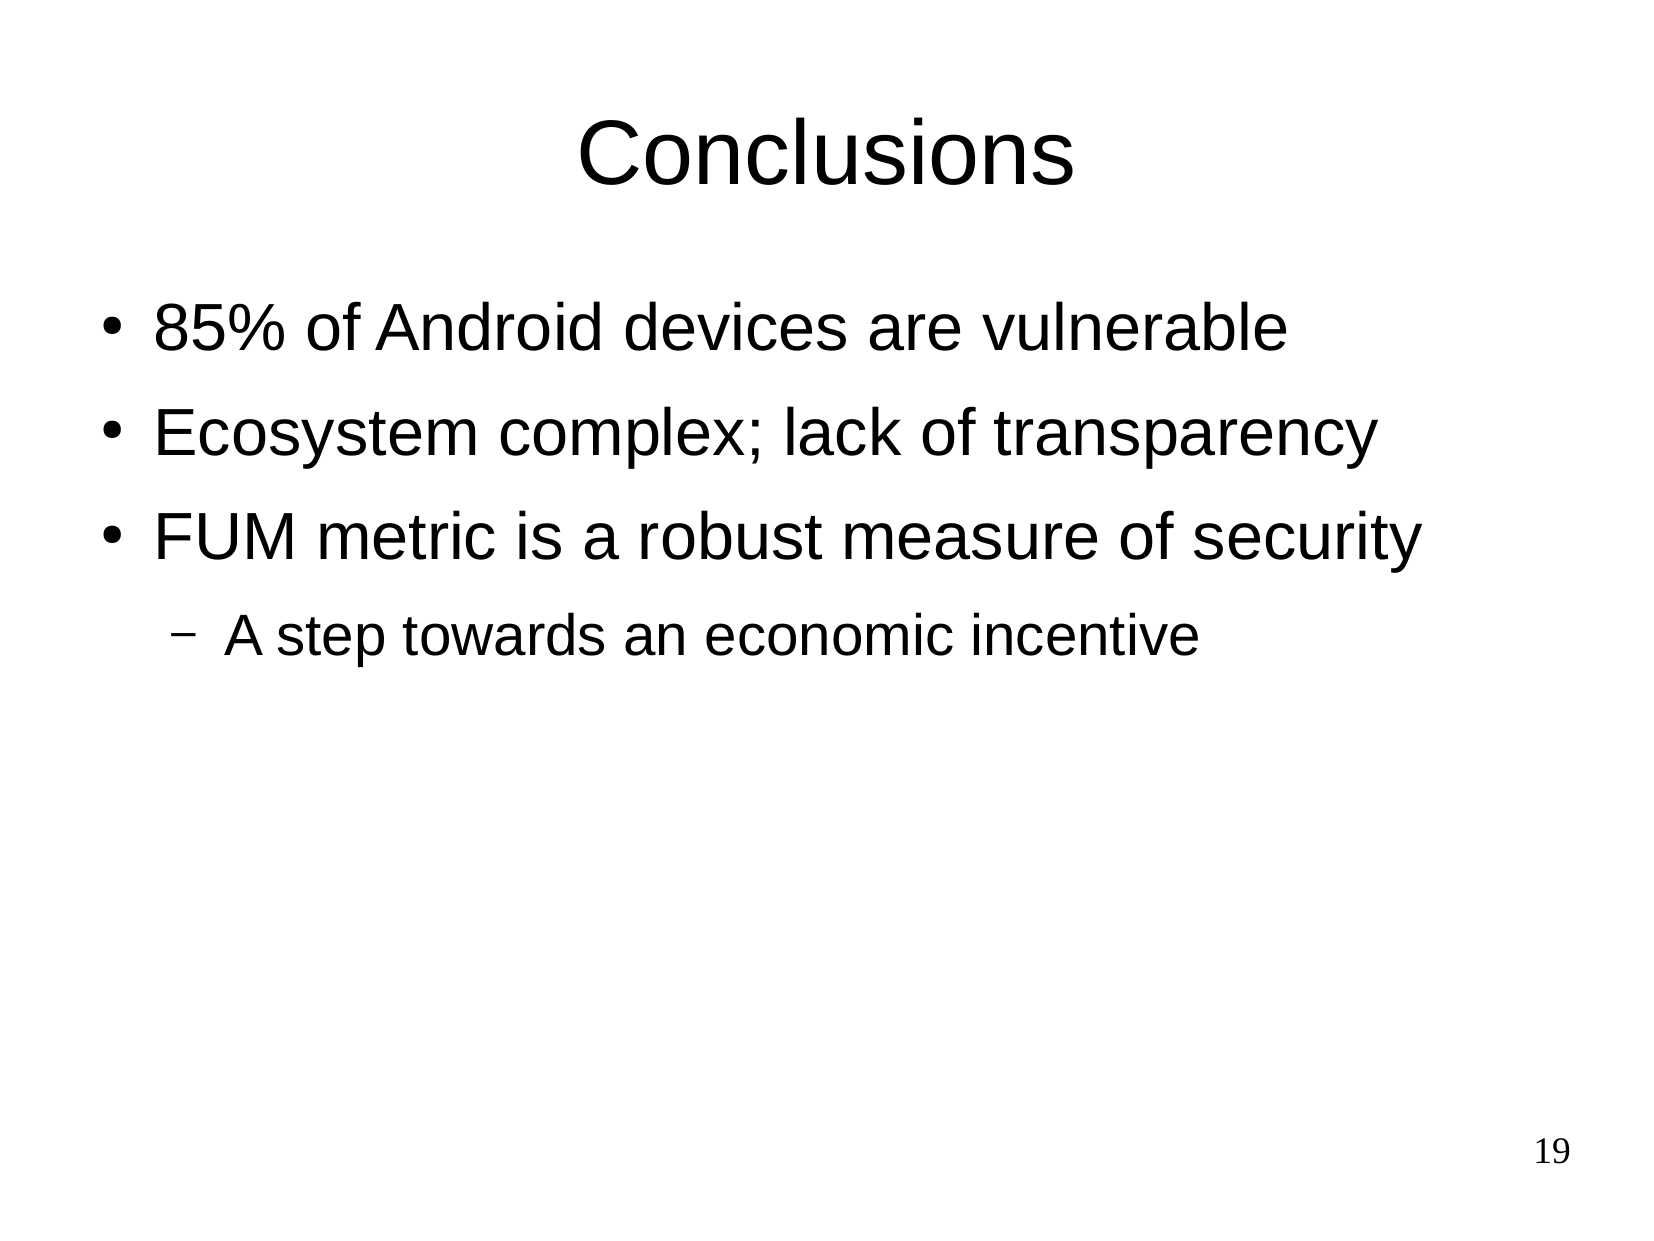

# Conclusions
85% of Android devices are vulnerable
Ecosystem complex; lack of transparency
FUM metric is a robust measure of security
A step towards an economic incentive
19